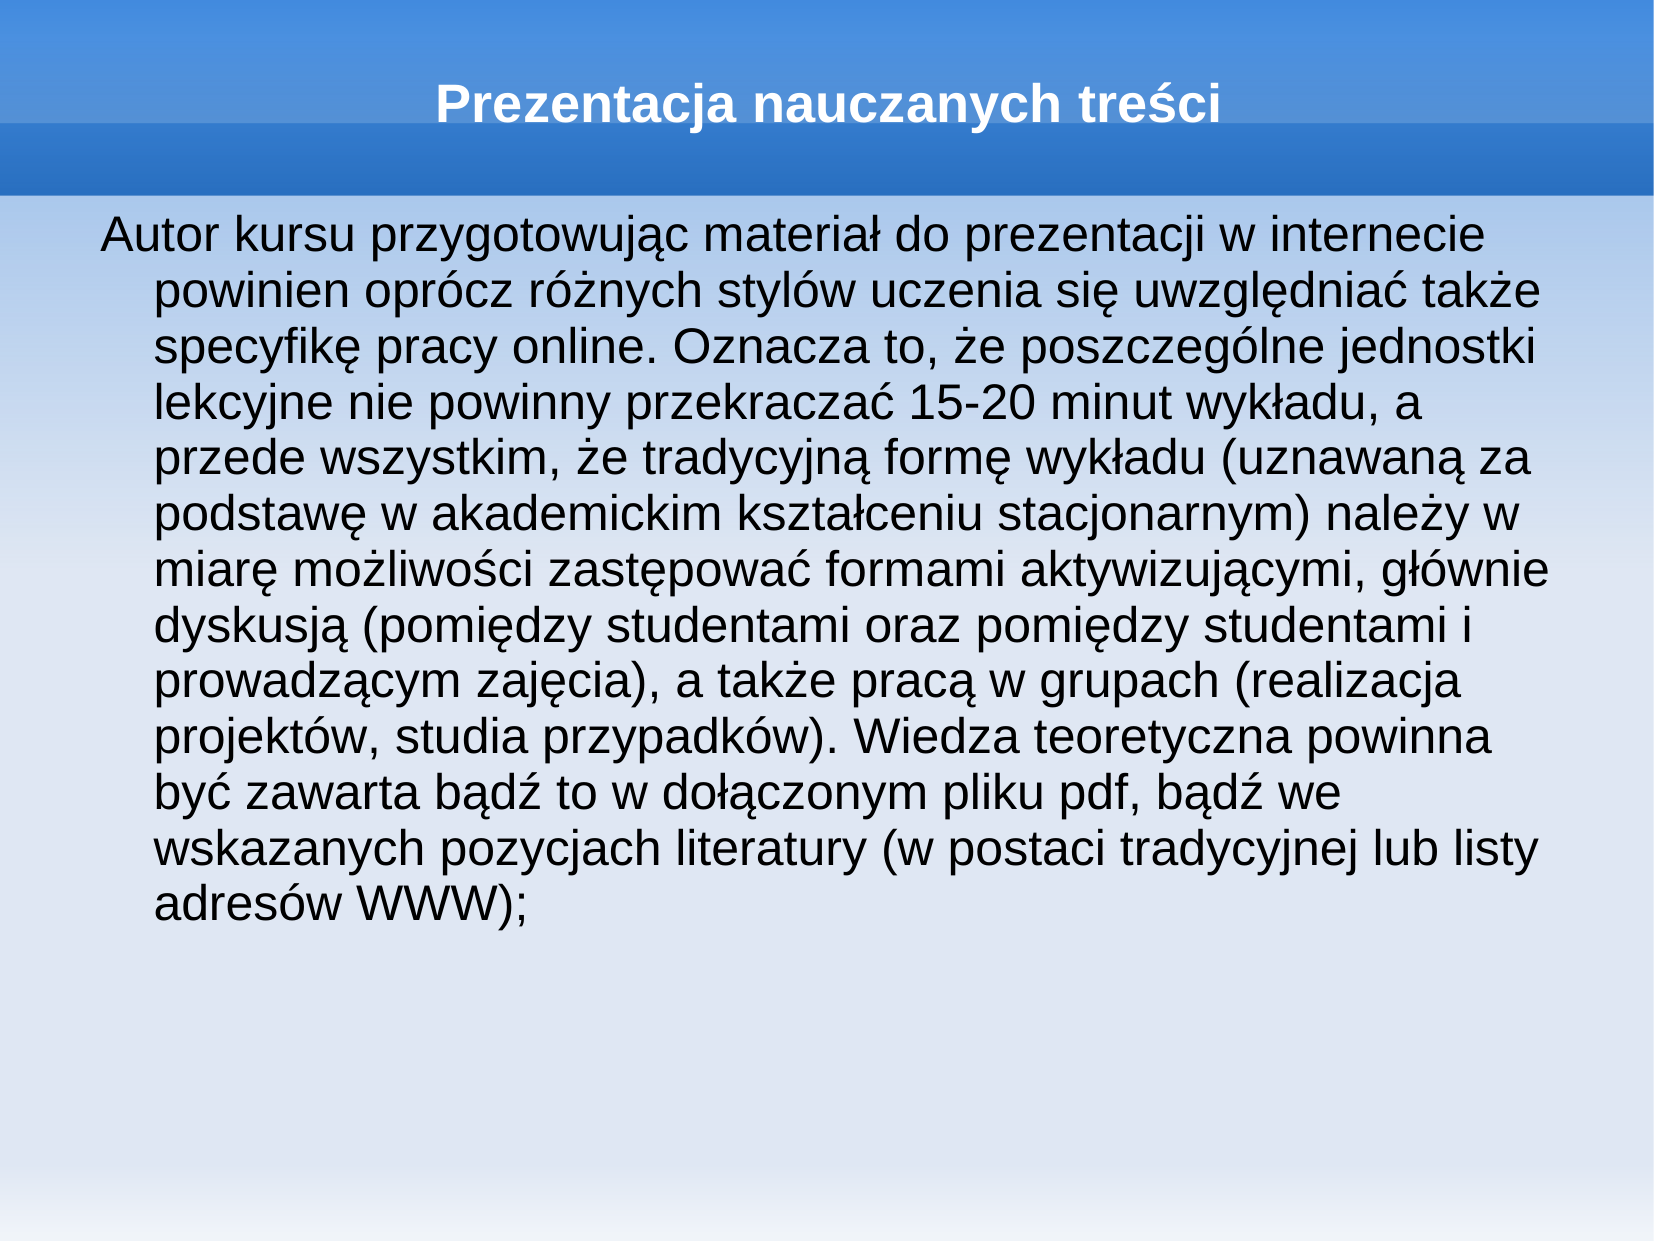

# Prezentacja nauczanych treści
Autor kursu przygotowując materiał do prezentacji w internecie powinien oprócz różnych stylów uczenia się uwzględniać także specyfikę pracy online. Oznacza to, że poszczególne jednostki lekcyjne nie powinny przekraczać 15-20 minut wykładu, a przede wszystkim, że tradycyjną formę wykładu (uznawaną za podstawę w akademickim kształceniu stacjonarnym) należy w miarę możliwości zastępować formami aktywizującymi, głównie dyskusją (pomiędzy studentami oraz pomiędzy studentami i prowadzącym zajęcia), a także pracą w grupach (realizacja projektów, studia przypadków). Wiedza teoretyczna powinna być zawarta bądź to w dołączonym pliku pdf, bądź we wskazanych pozycjach literatury (w postaci tradycyjnej lub listy adresów WWW);